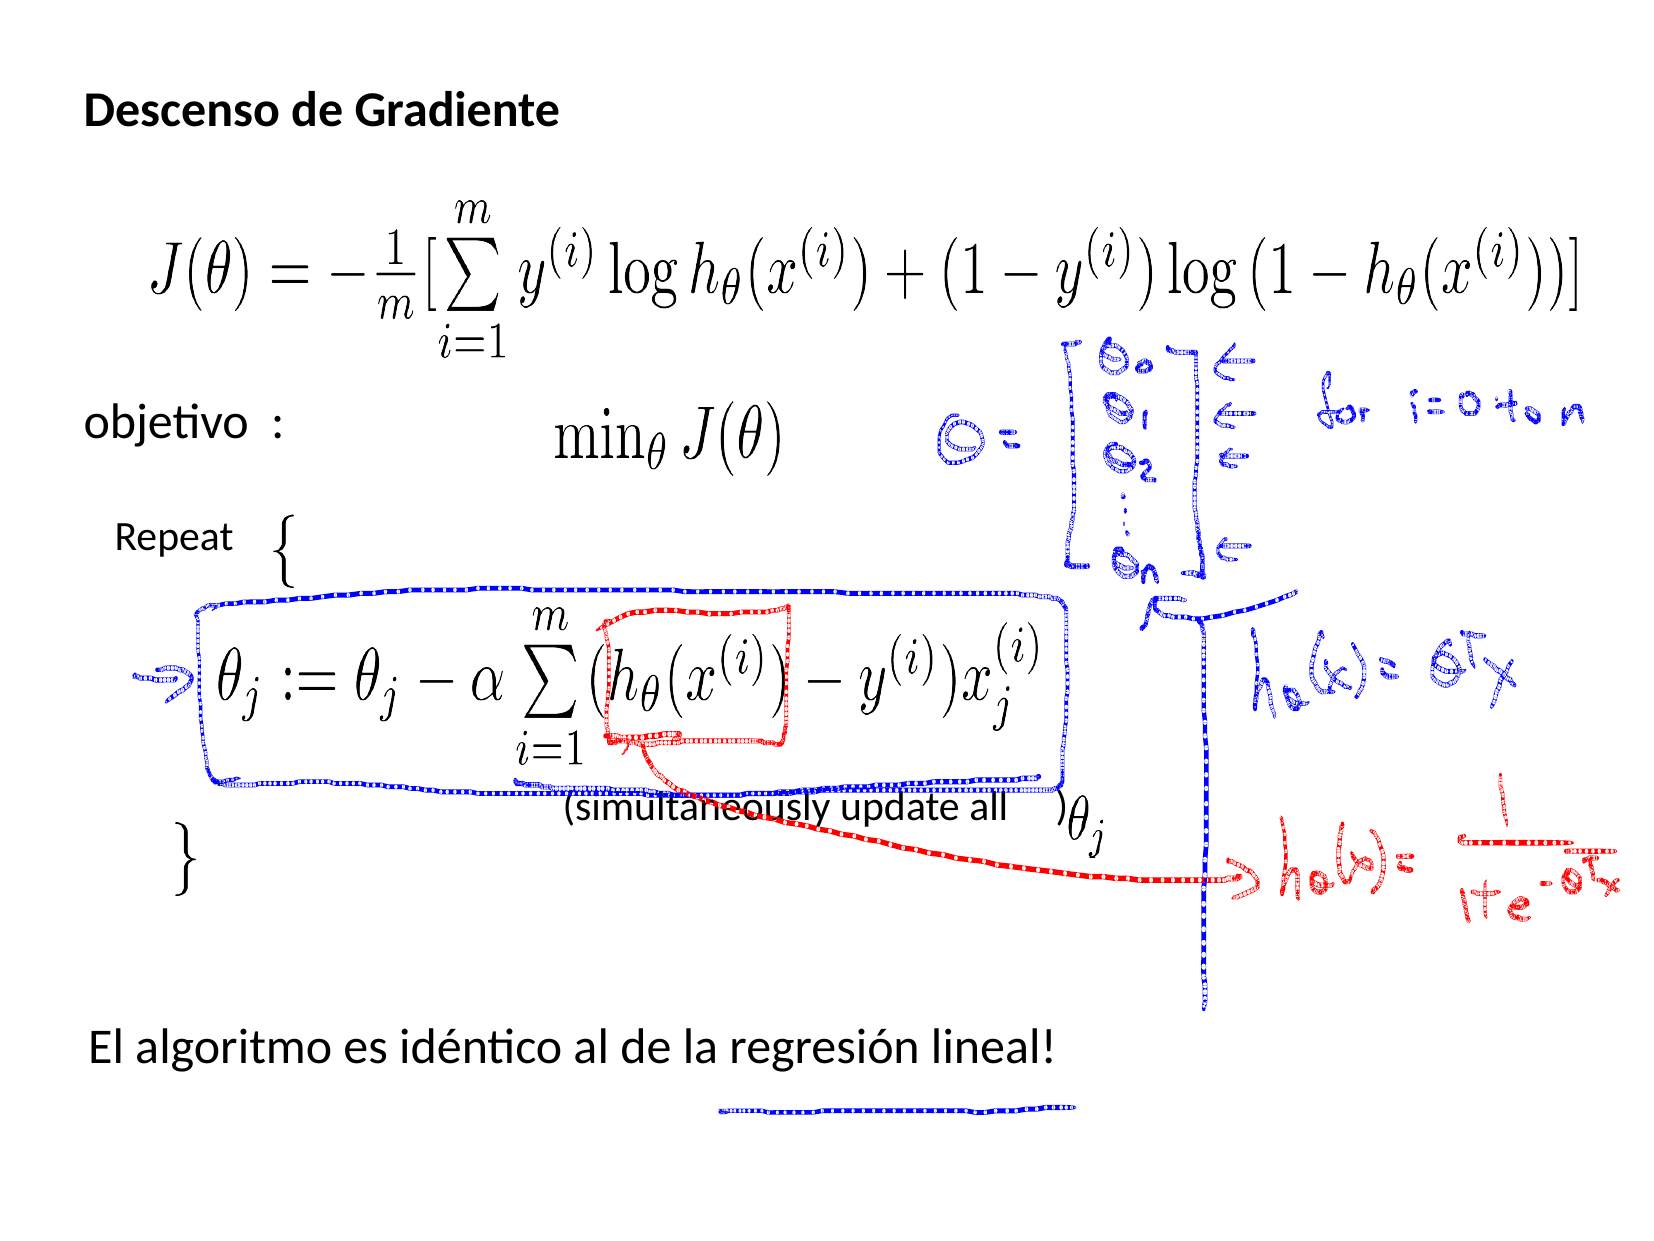

Descenso de Gradiente
objetivo :
Repeat
(simultaneously update all )
El algoritmo es idéntico al de la regresión lineal!